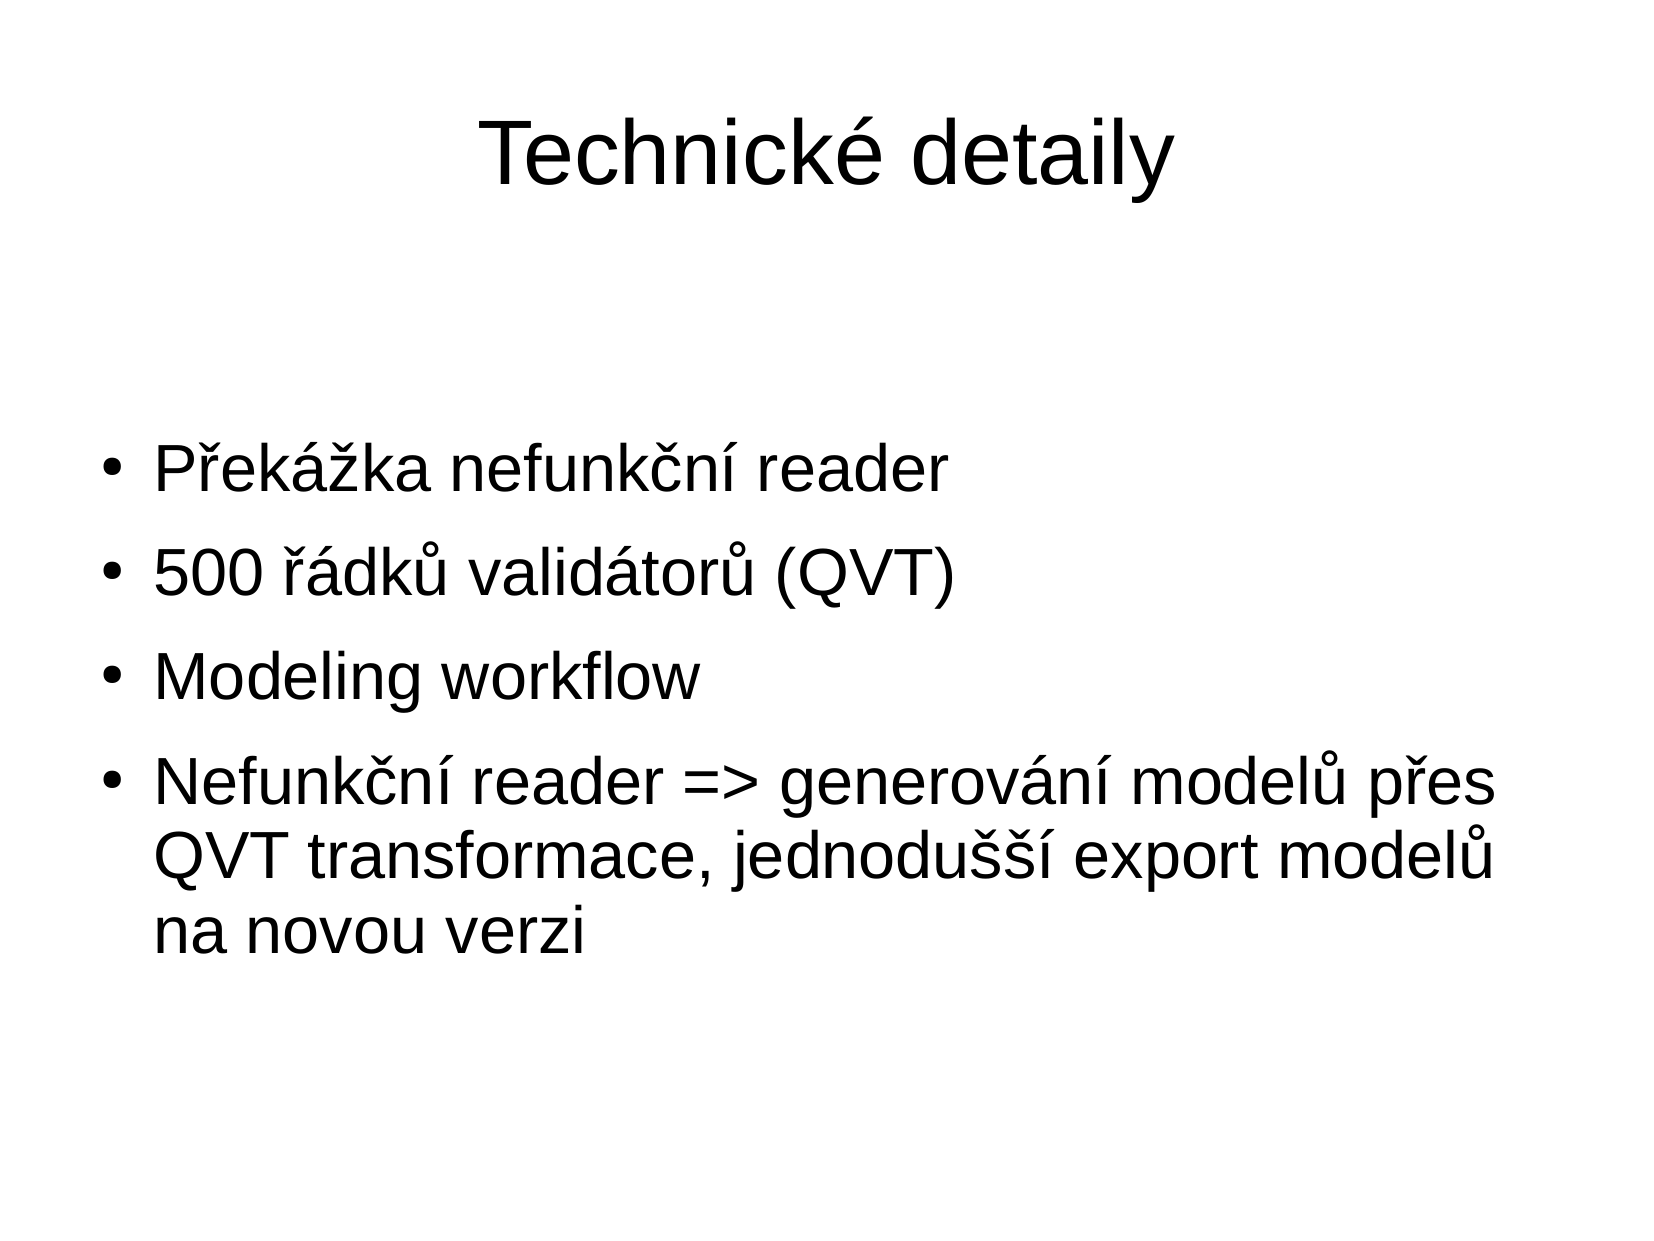

# Technické detaily
Překážka nefunkční reader
500 řádků validátorů (QVT)
Modeling workflow
Nefunkční reader => generování modelů přes QVT transformace, jednodušší export modelů na novou verzi